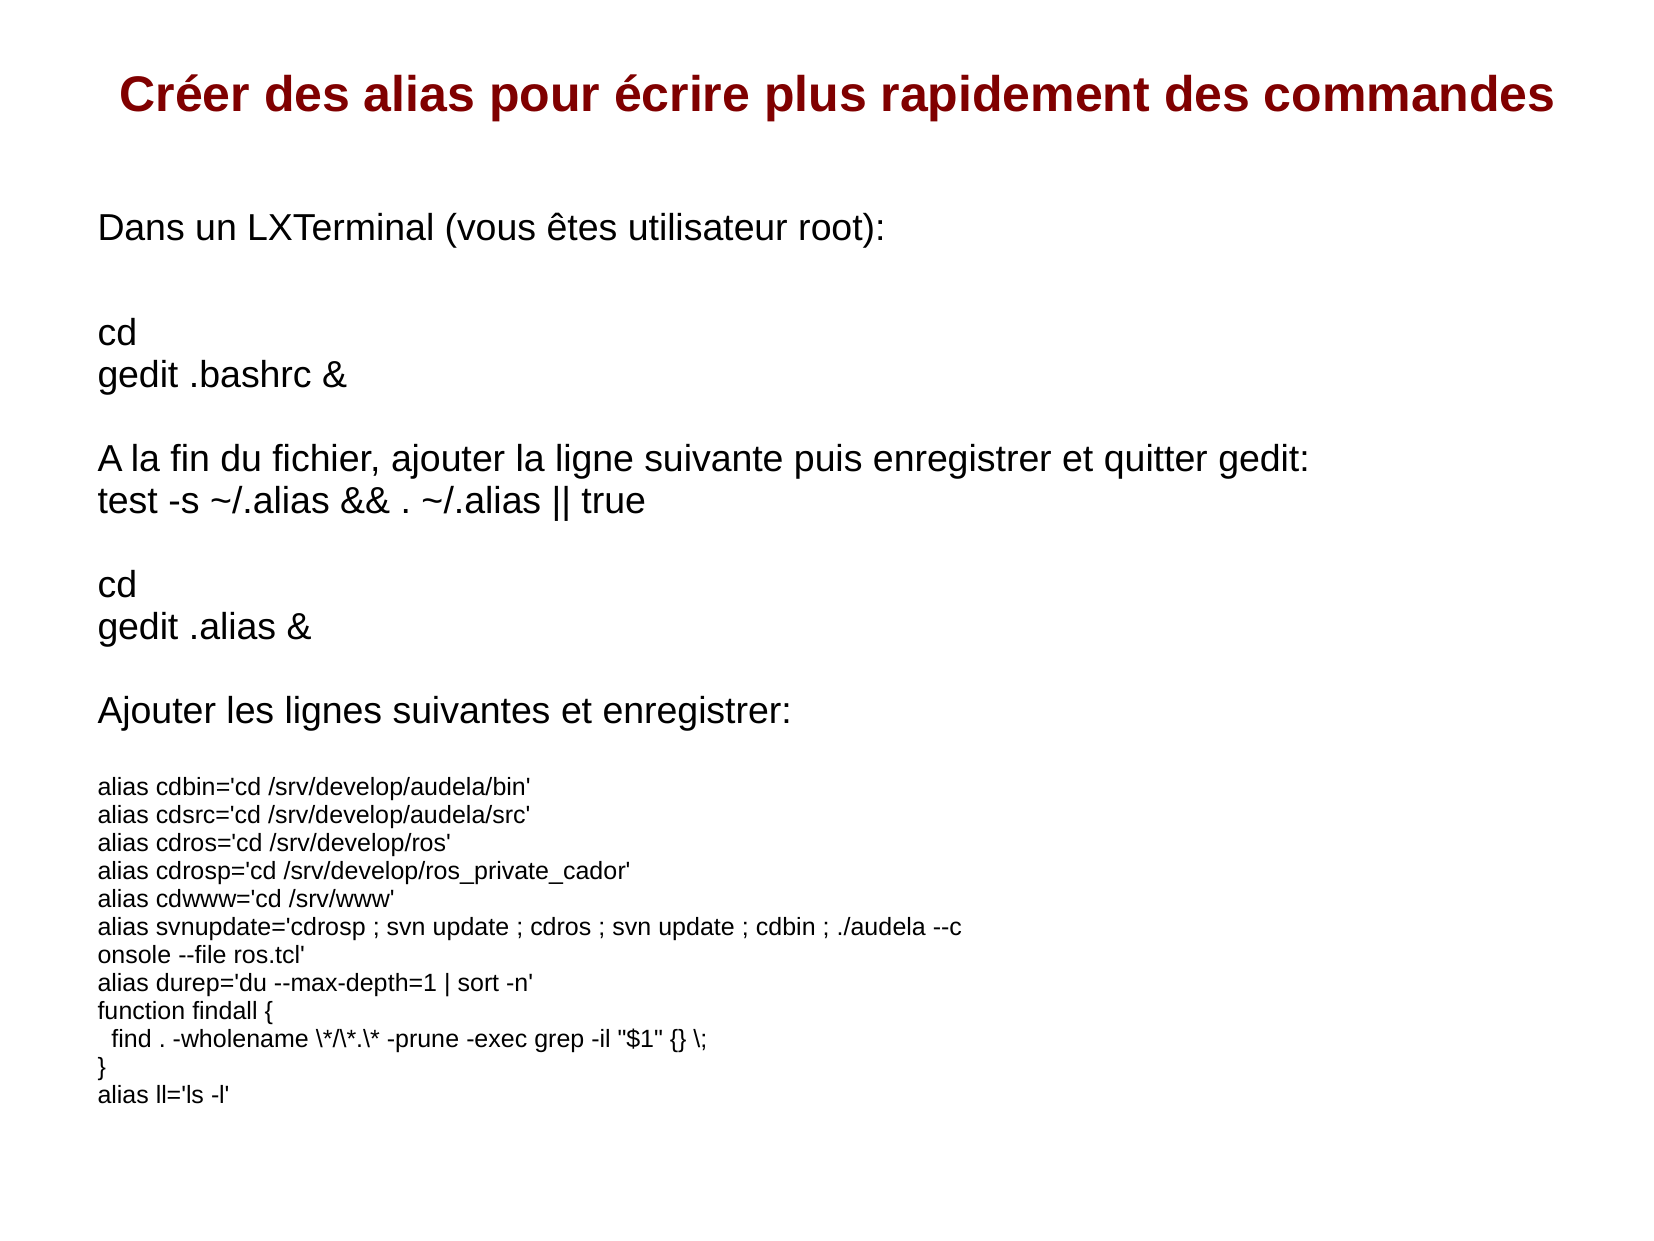

Créer des alias pour écrire plus rapidement des commandes
Dans un LXTerminal (vous êtes utilisateur root):
cd
gedit .bashrc &
A la fin du fichier, ajouter la ligne suivante puis enregistrer et quitter gedit:
test -s ~/.alias && . ~/.alias || true
cd
gedit .alias &
Ajouter les lignes suivantes et enregistrer:
alias cdbin='cd /srv/develop/audela/bin'
alias cdsrc='cd /srv/develop/audela/src'
alias cdros='cd /srv/develop/ros'
alias cdrosp='cd /srv/develop/ros_private_cador'
alias cdwww='cd /srv/www'
alias svnupdate='cdrosp ; svn update ; cdros ; svn update ; cdbin ; ./audela --c
onsole --file ros.tcl'
alias durep='du --max-depth=1 | sort -n'
function findall {
 find . -wholename \*/\*.\* -prune -exec grep -il "$1" {} \;
}
alias ll='ls -l'